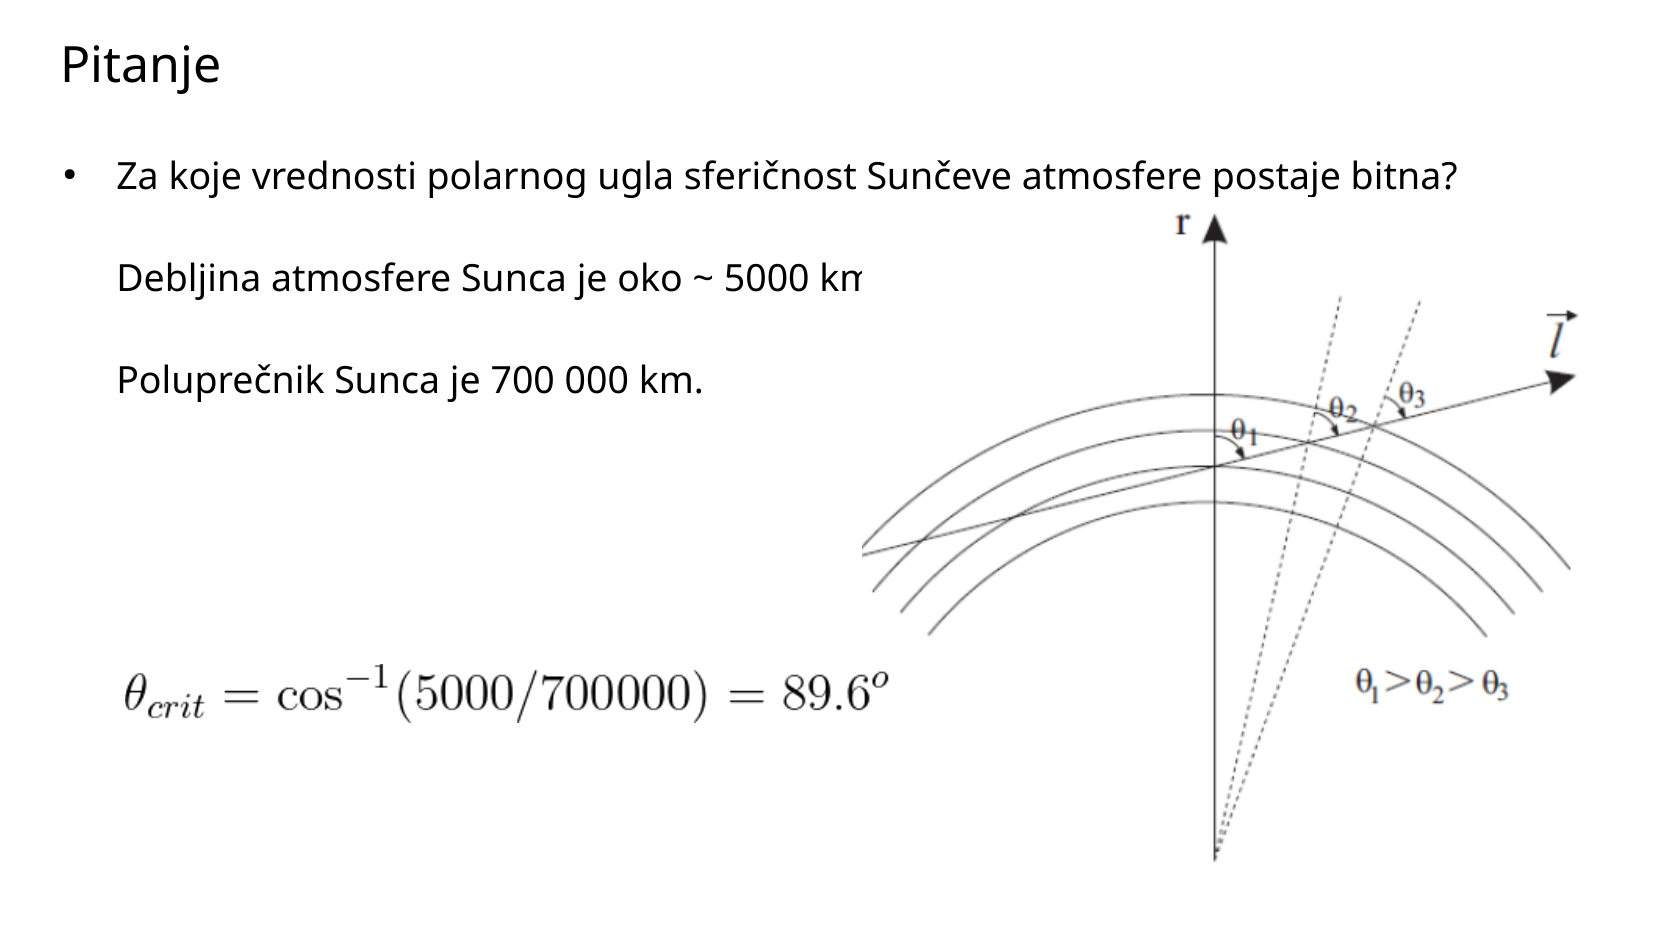

# Pitanje
Za koje vrednosti polarnog ugla sferičnost Sunčeve atmosfere postaje bitna?
Debljina atmosfere Sunca je oko ~ 5000 km.
Poluprečnik Sunca je 700 000 km.